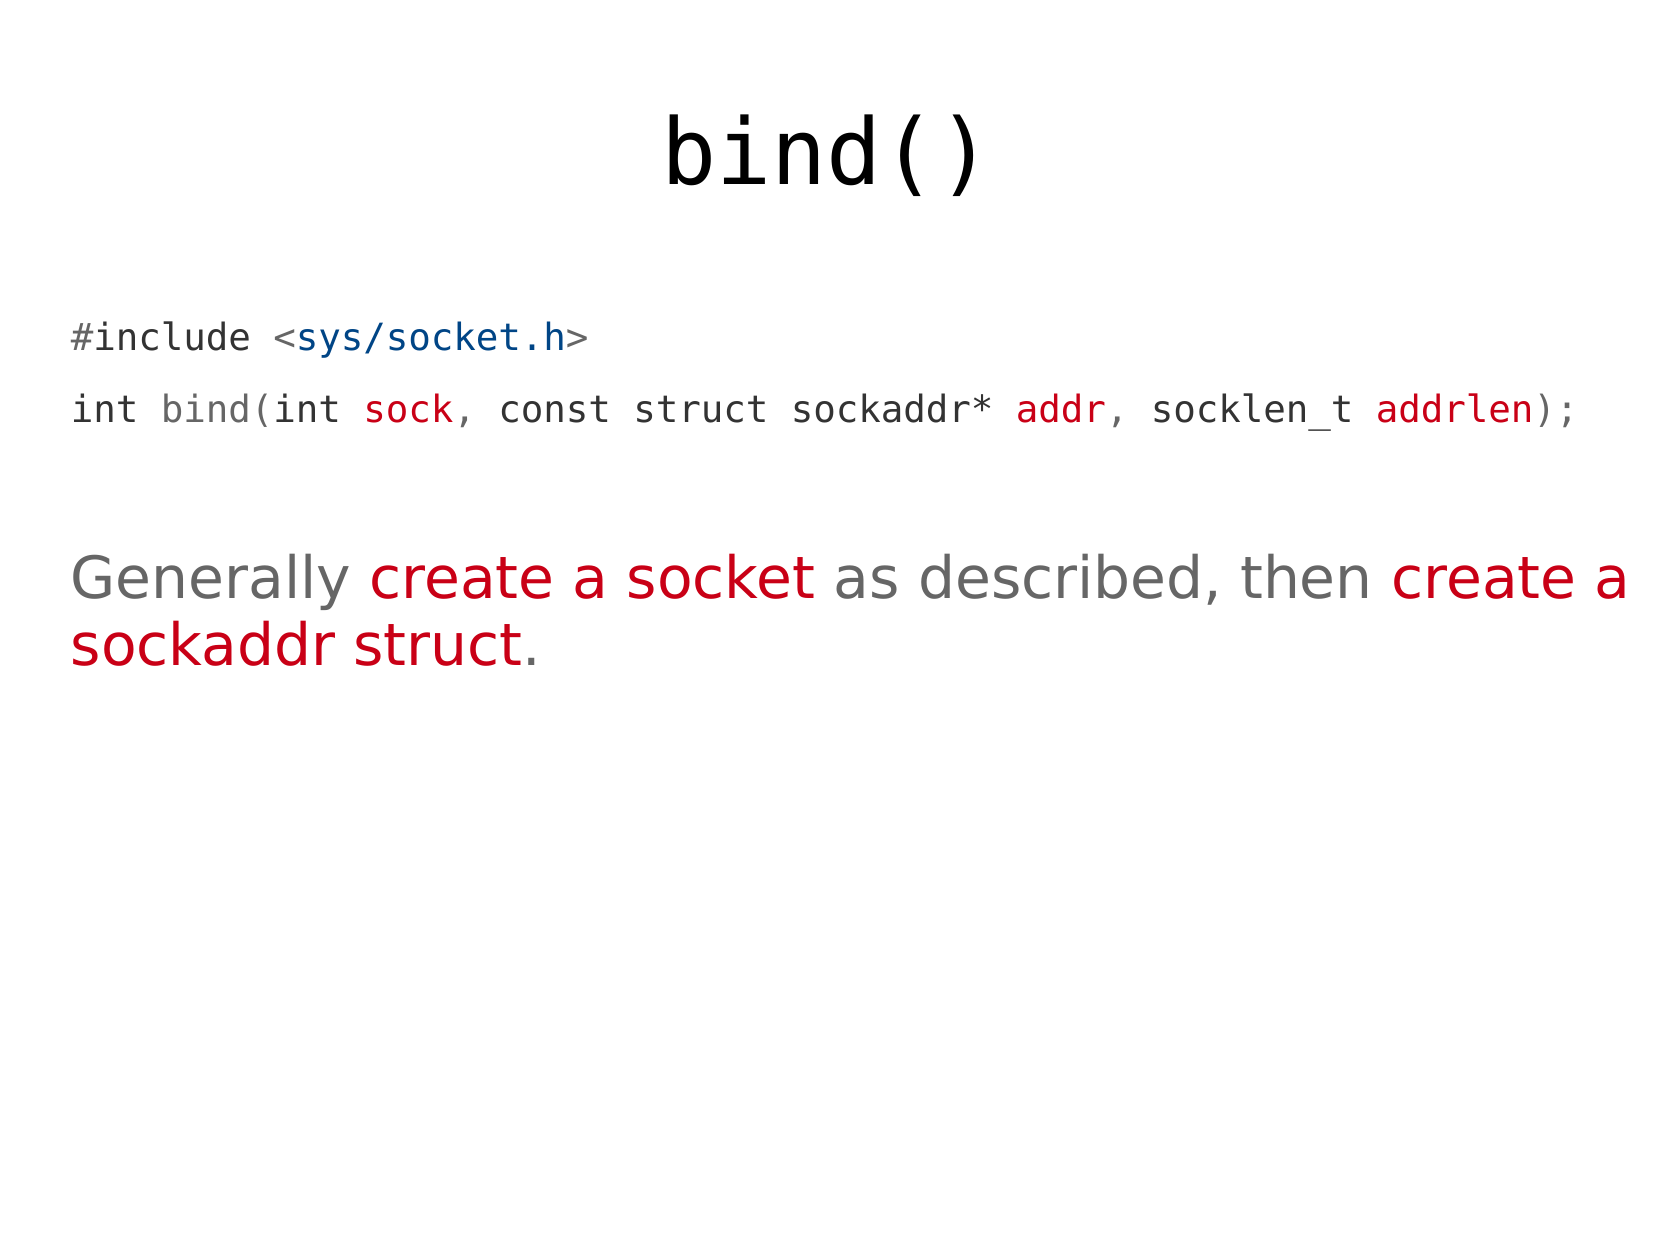

# bind()
#include <sys/socket.h>
int bind(int sock, const struct sockaddr* addr, socklen_t addrlen);
Generally create a socket as described, then create a sockaddr struct.